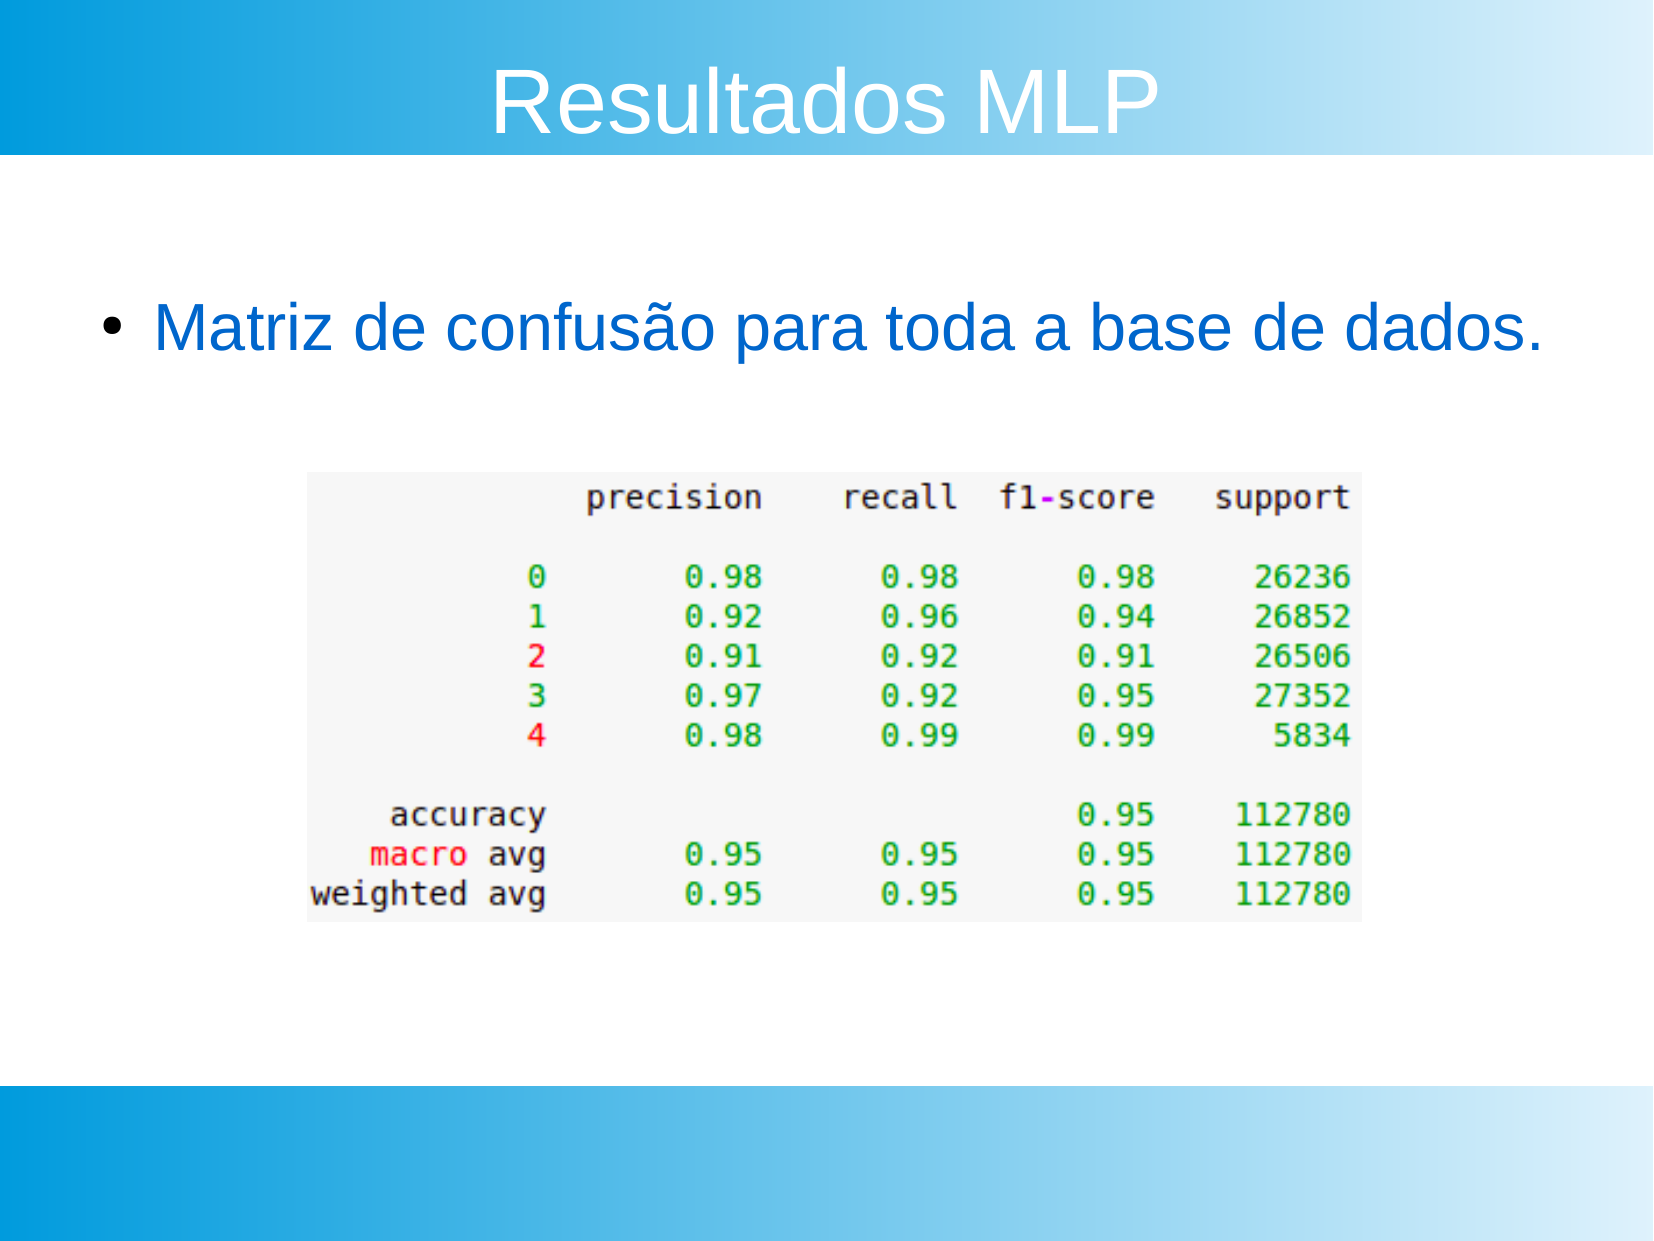

# Resultados MLP
Matriz de confusão para toda a base de dados.